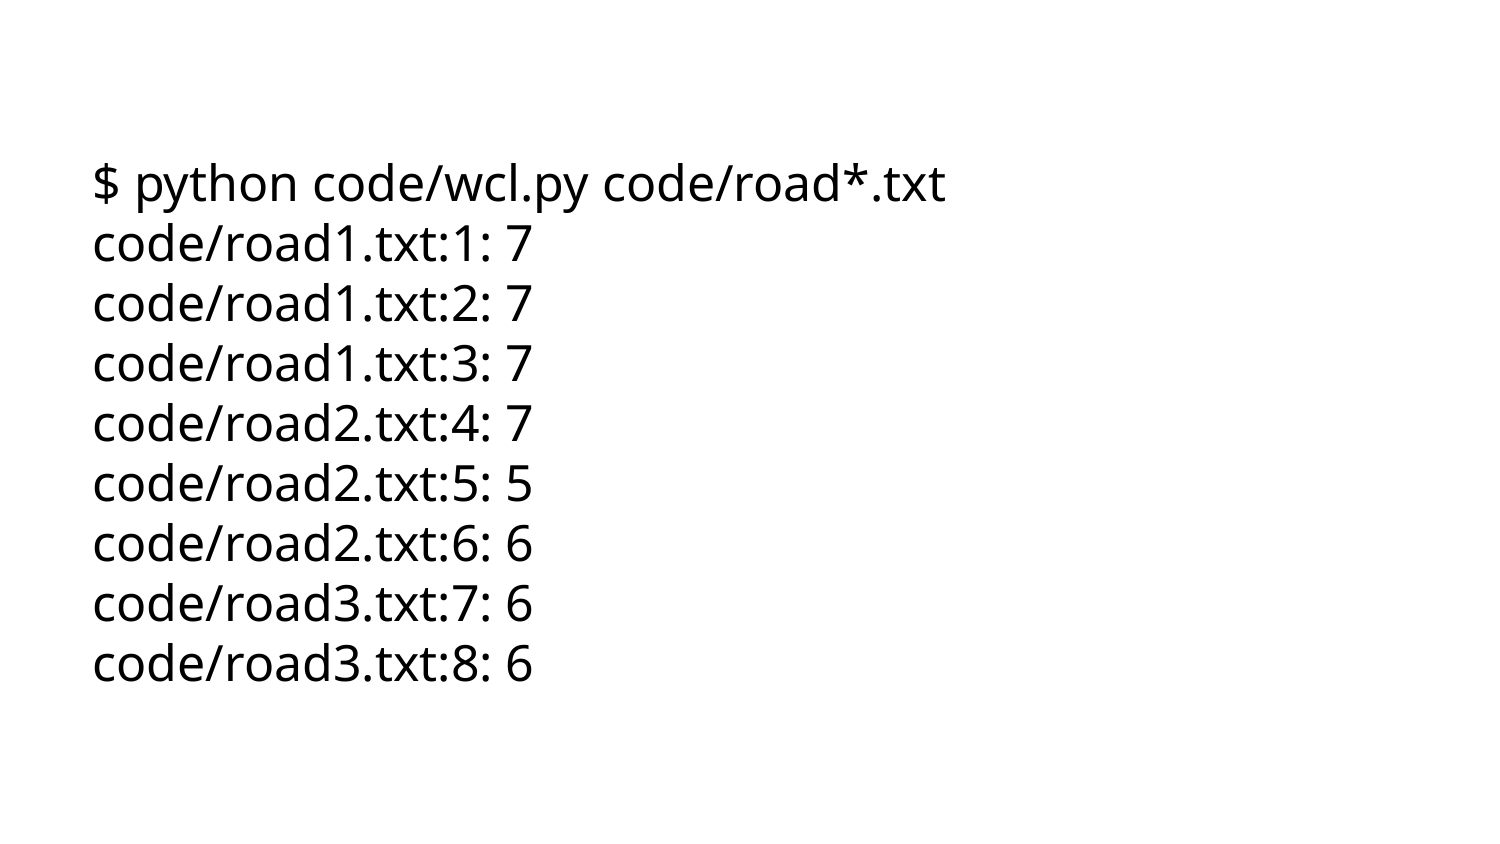

# $ python code/wcl.py code/road*.txt code/road1.txt:1: 7 code/road1.txt:2: 7 code/road1.txt:3: 7 code/road2.txt:4: 7 code/road2.txt:5: 5 code/road2.txt:6: 6 code/road3.txt:7: 6 code/road3.txt:8: 6